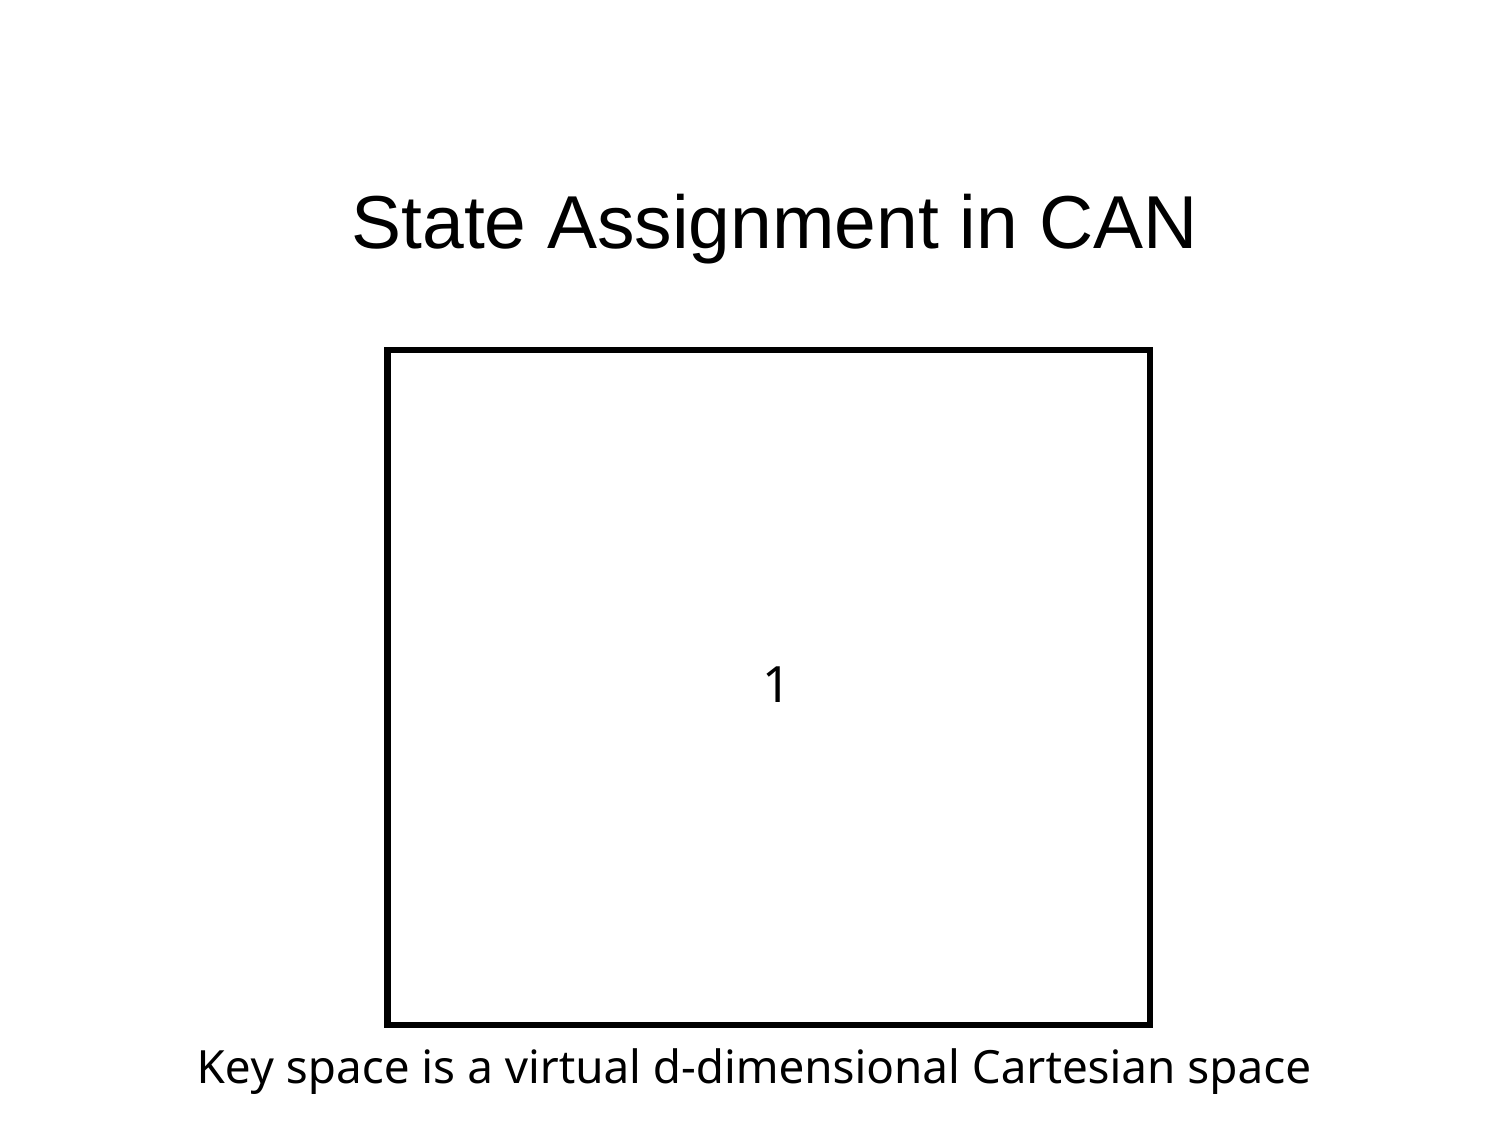

State Assignment in CAN
#
1
Key space is a virtual d-dimensional Cartesian space